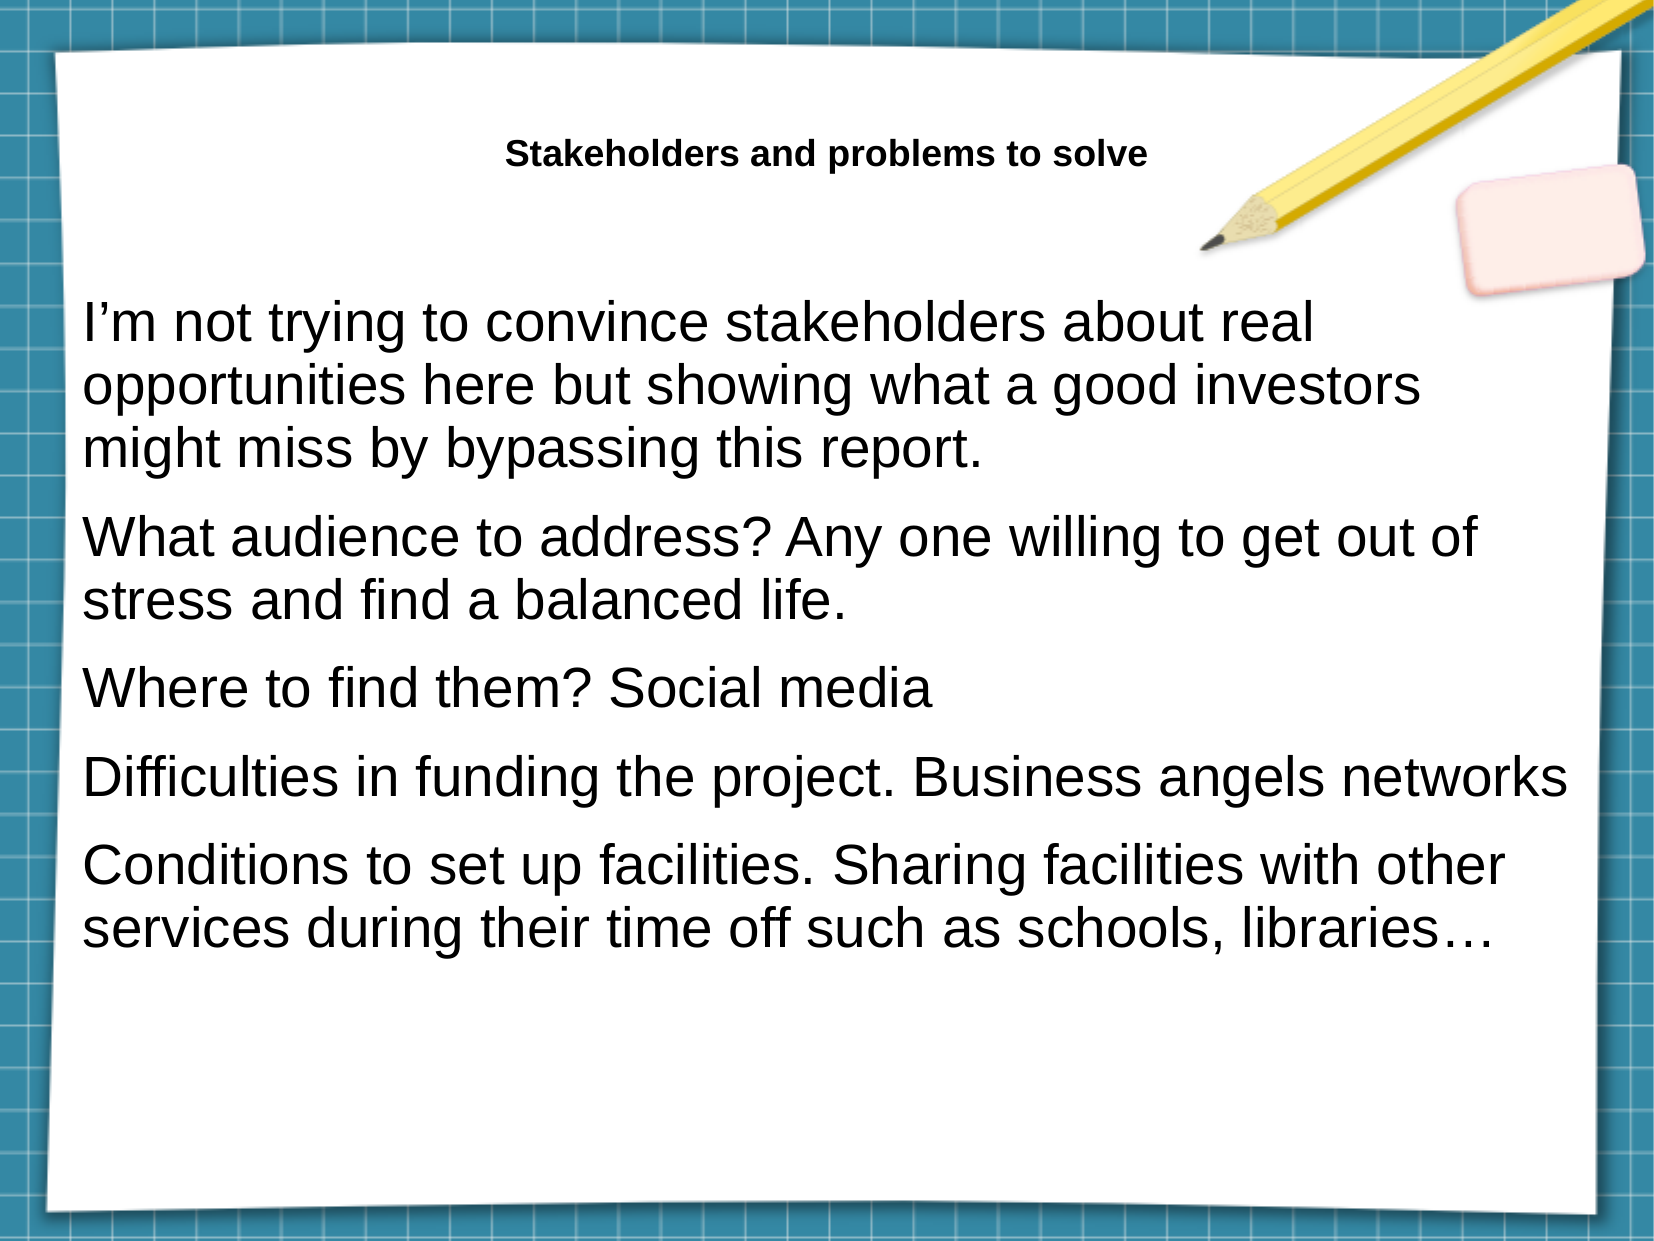

# Stakeholders and problems to solve
I’m not trying to convince stakeholders about real opportunities here but showing what a good investors might miss by bypassing this report.
What audience to address? Any one willing to get out of stress and find a balanced life.
Where to find them? Social media
Difficulties in funding the project. Business angels networks
Conditions to set up facilities. Sharing facilities with other services during their time off such as schools, libraries…